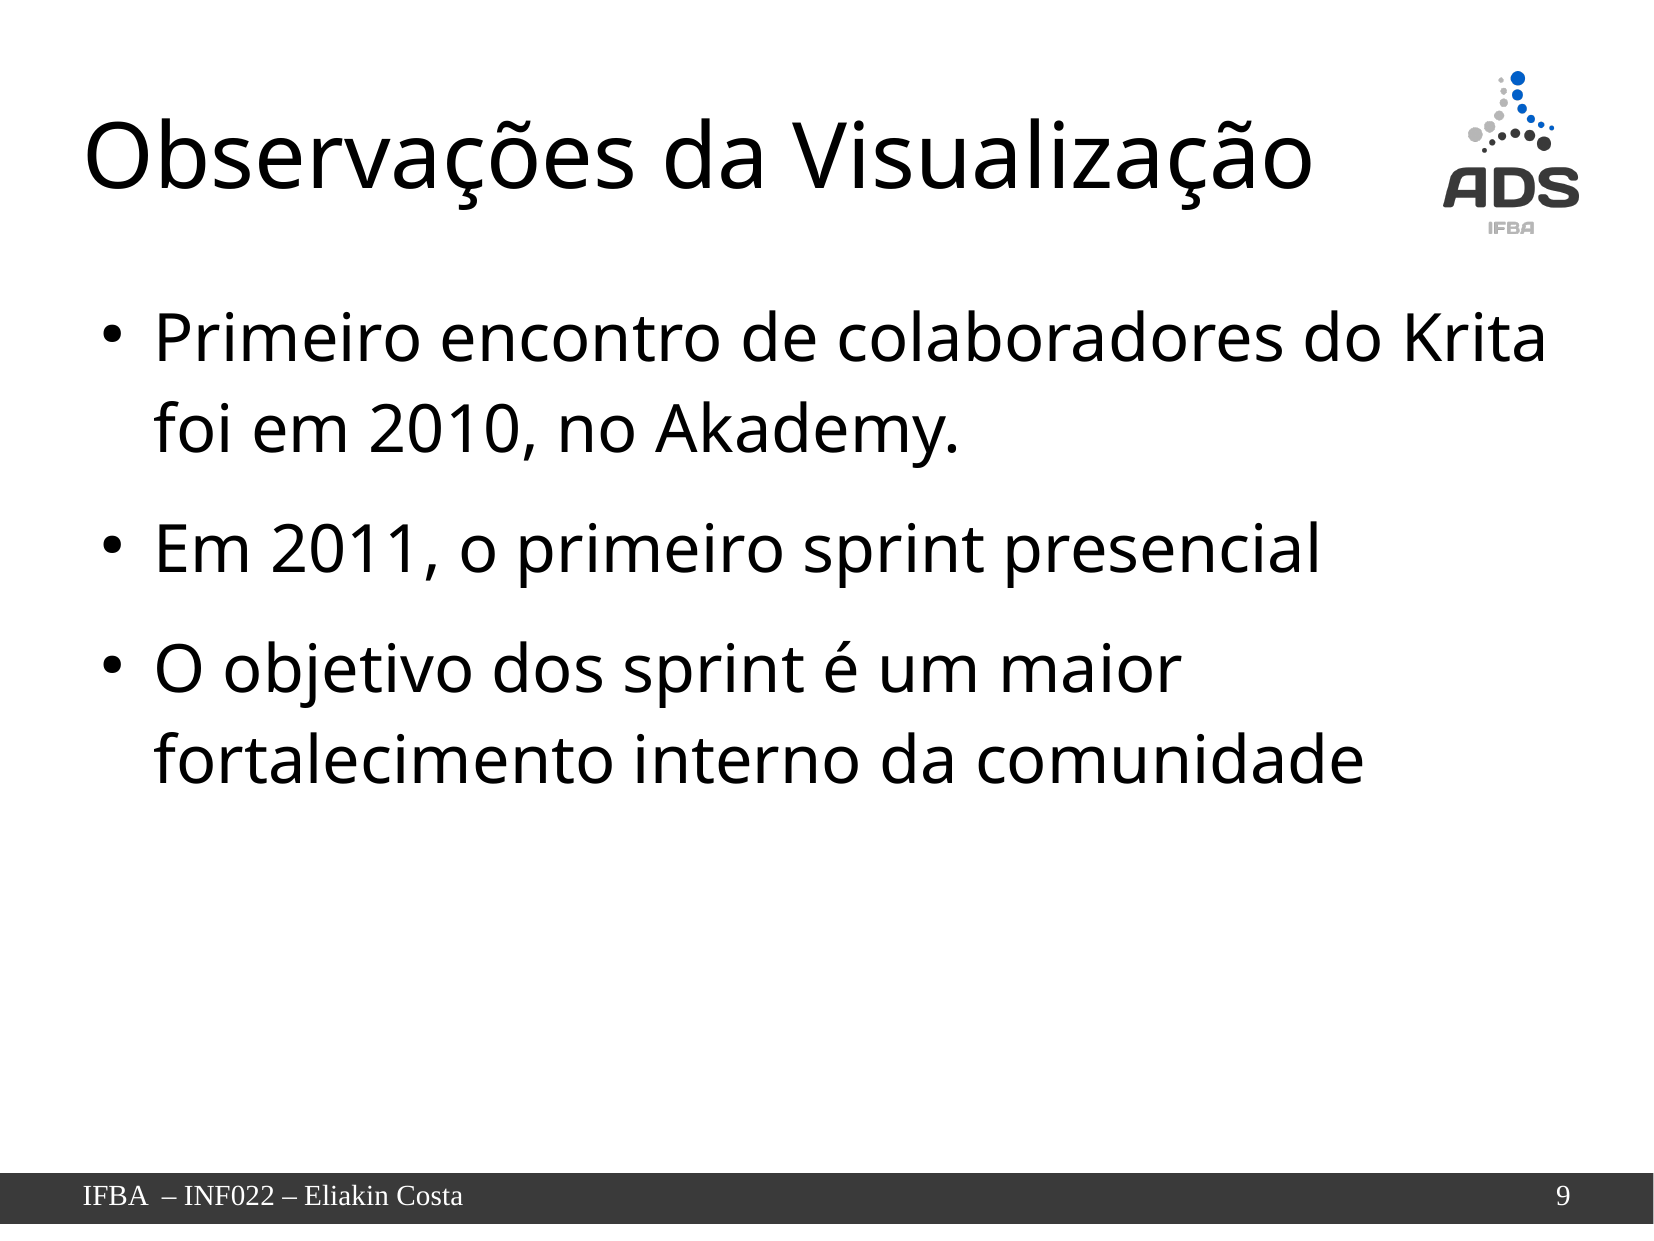

# Observações da Visualização
Primeiro encontro de colaboradores do Krita foi em 2010, no Akademy.
Em 2011, o primeiro sprint presencial
O objetivo dos sprint é um maior fortalecimento interno da comunidade
9